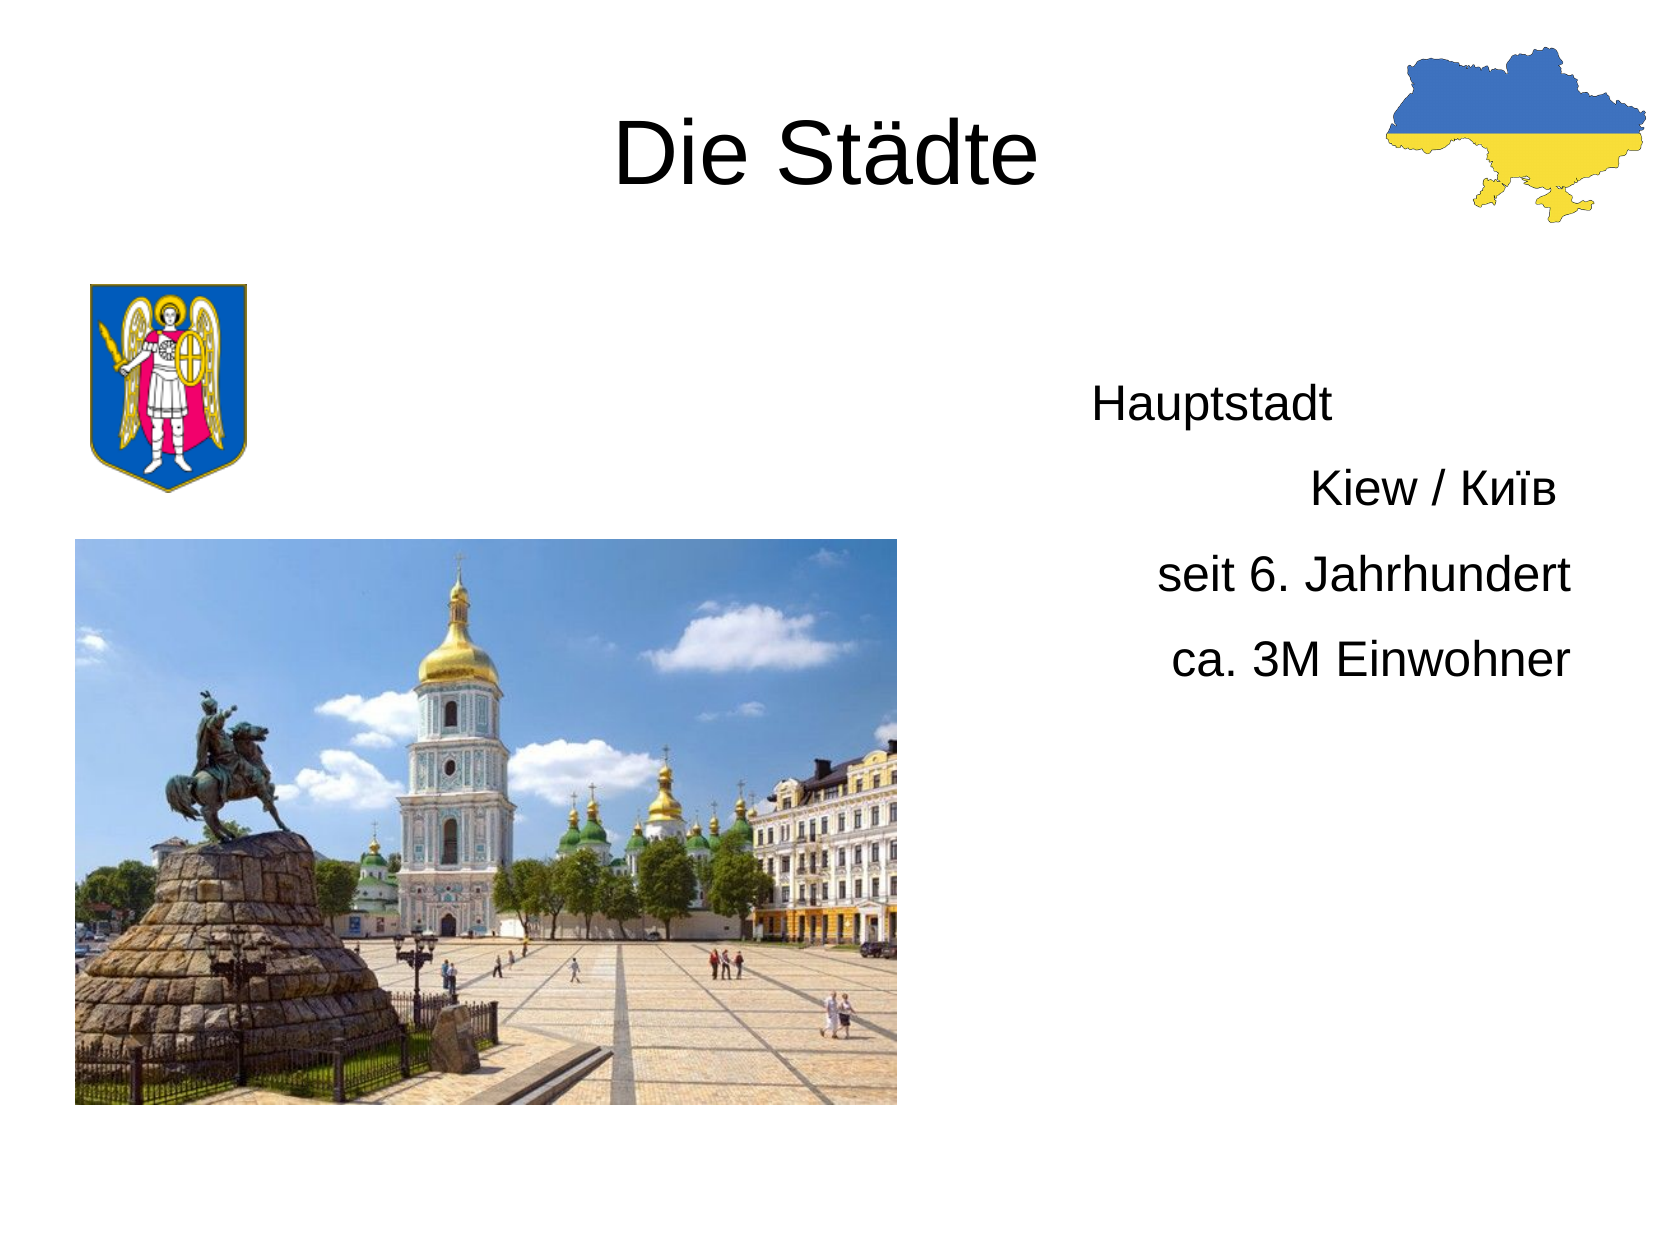

# Die Städte
Hauptstadt
Kiew / Київ
seit 6. Jahrhundert
ca. 3M Einwohner